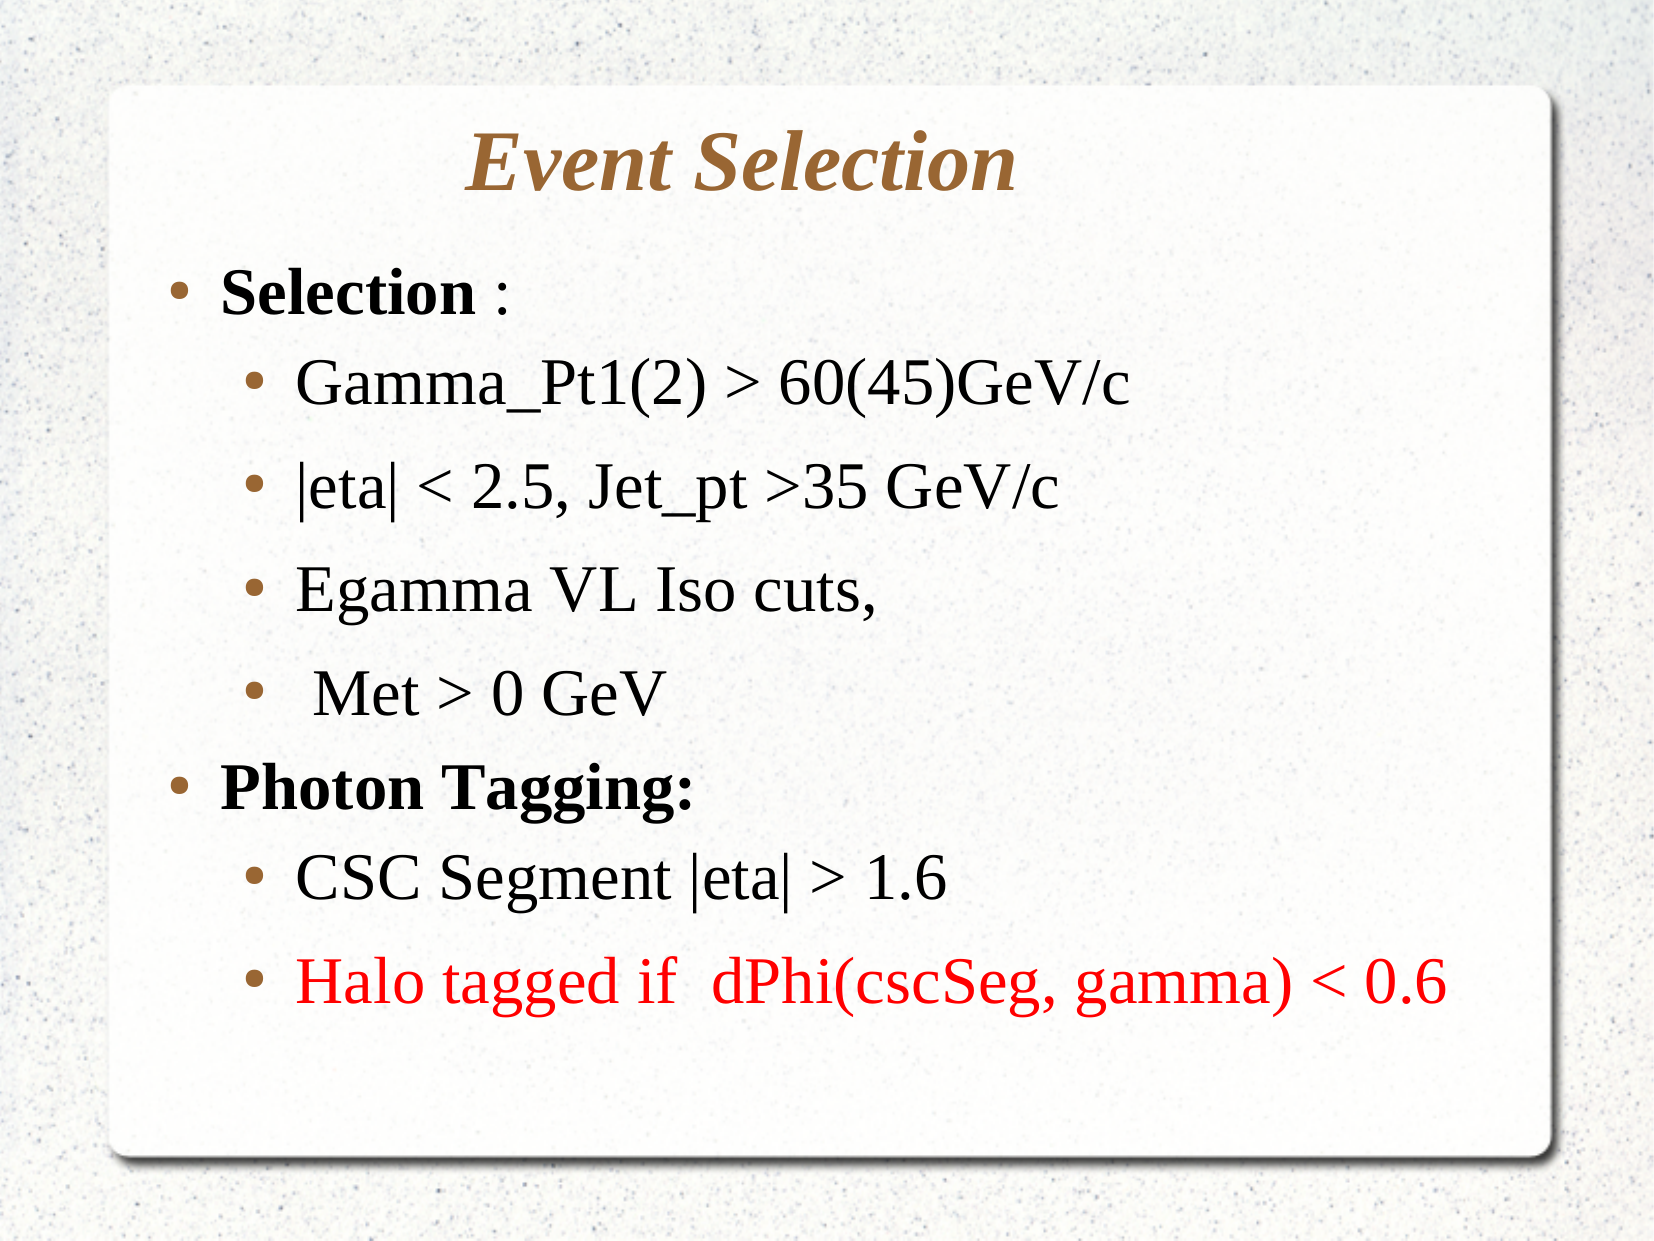

# Event Selection
Selection :
Gamma_Pt1(2) > 60(45)GeV/c
|eta| < 2.5, Jet_pt >35 GeV/c
Egamma VL Iso cuts,
 Met > 0 GeV
Photon Tagging:
CSC Segment |eta| > 1.6
Halo tagged if dPhi(cscSeg, gamma) < 0.6